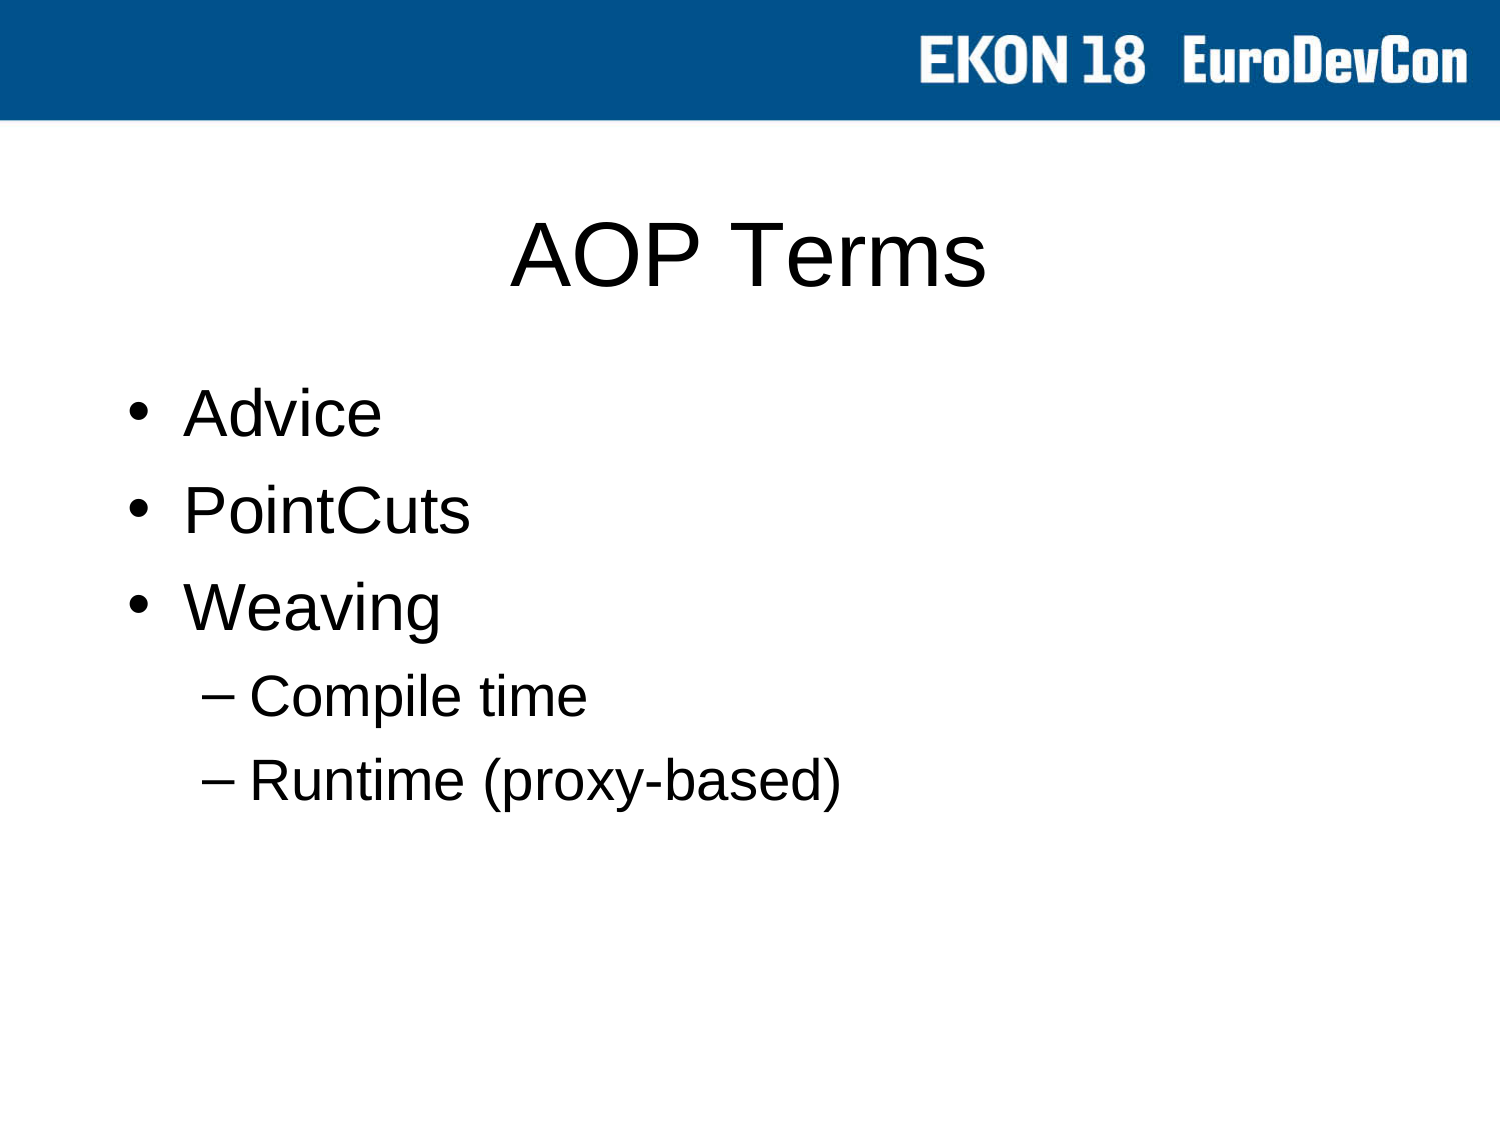

# AOP Terms
Advice
PointCuts
Weaving
Compile time
Runtime (proxy-based)